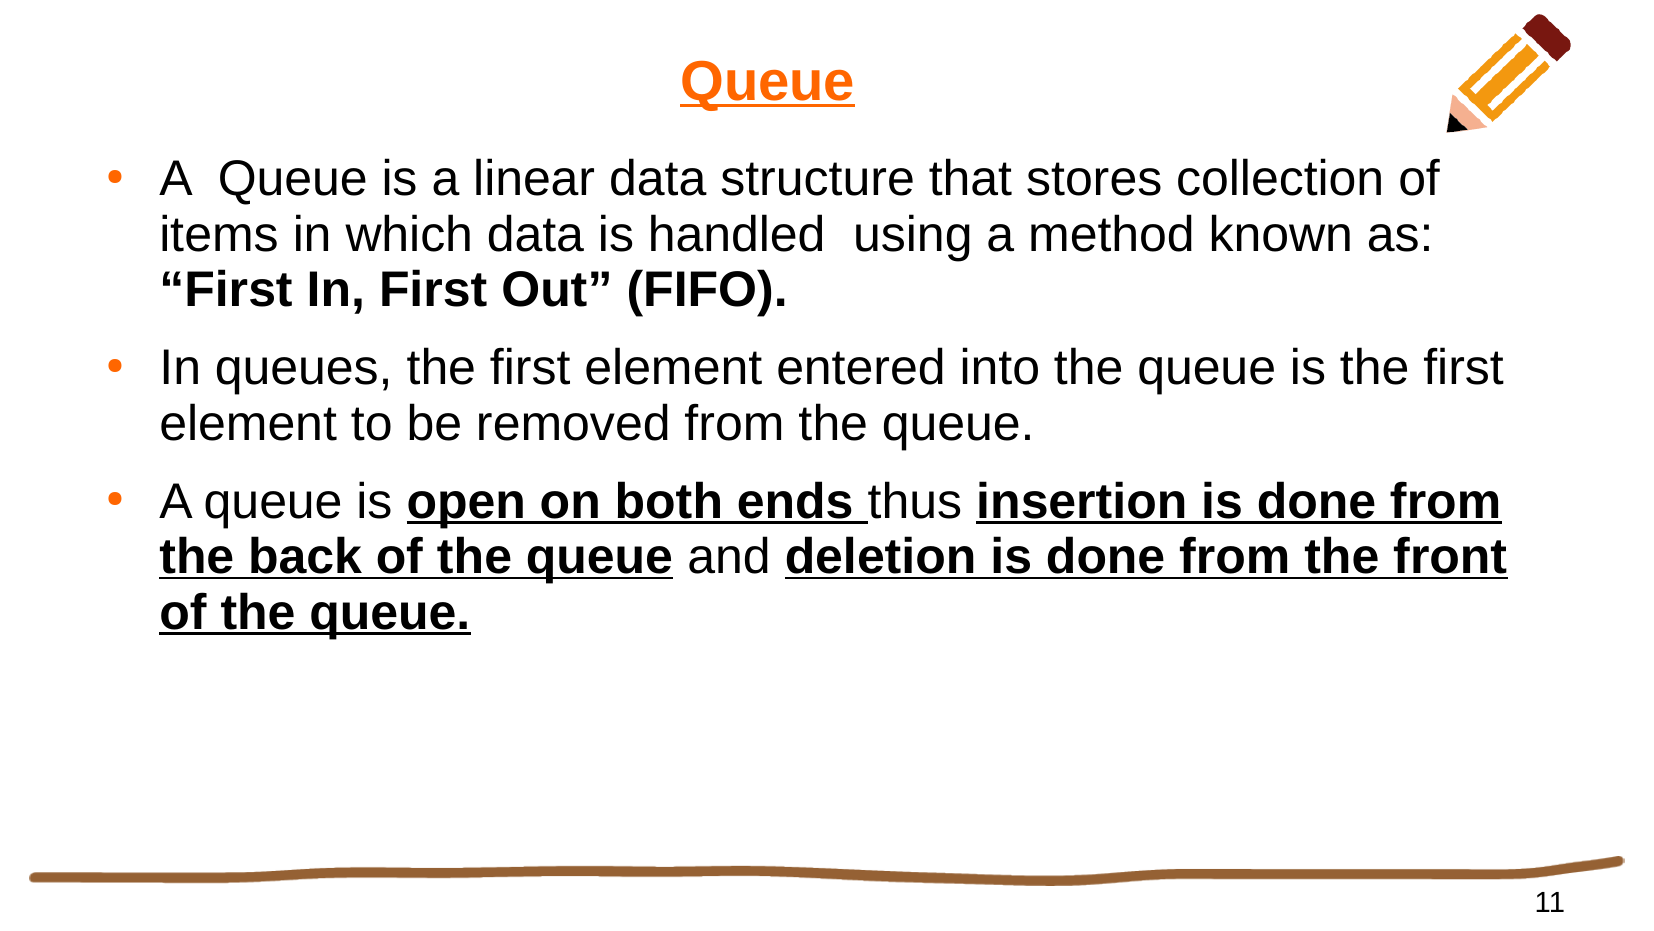

# Queue
A Queue is a linear data structure that stores collection of items in which data is handled using a method known as: “First In, First Out” (FIFO).
In queues, the first element entered into the queue is the first element to be removed from the queue.
A queue is open on both ends thus insertion is done from the back of the queue and deletion is done from the front of the queue.
11